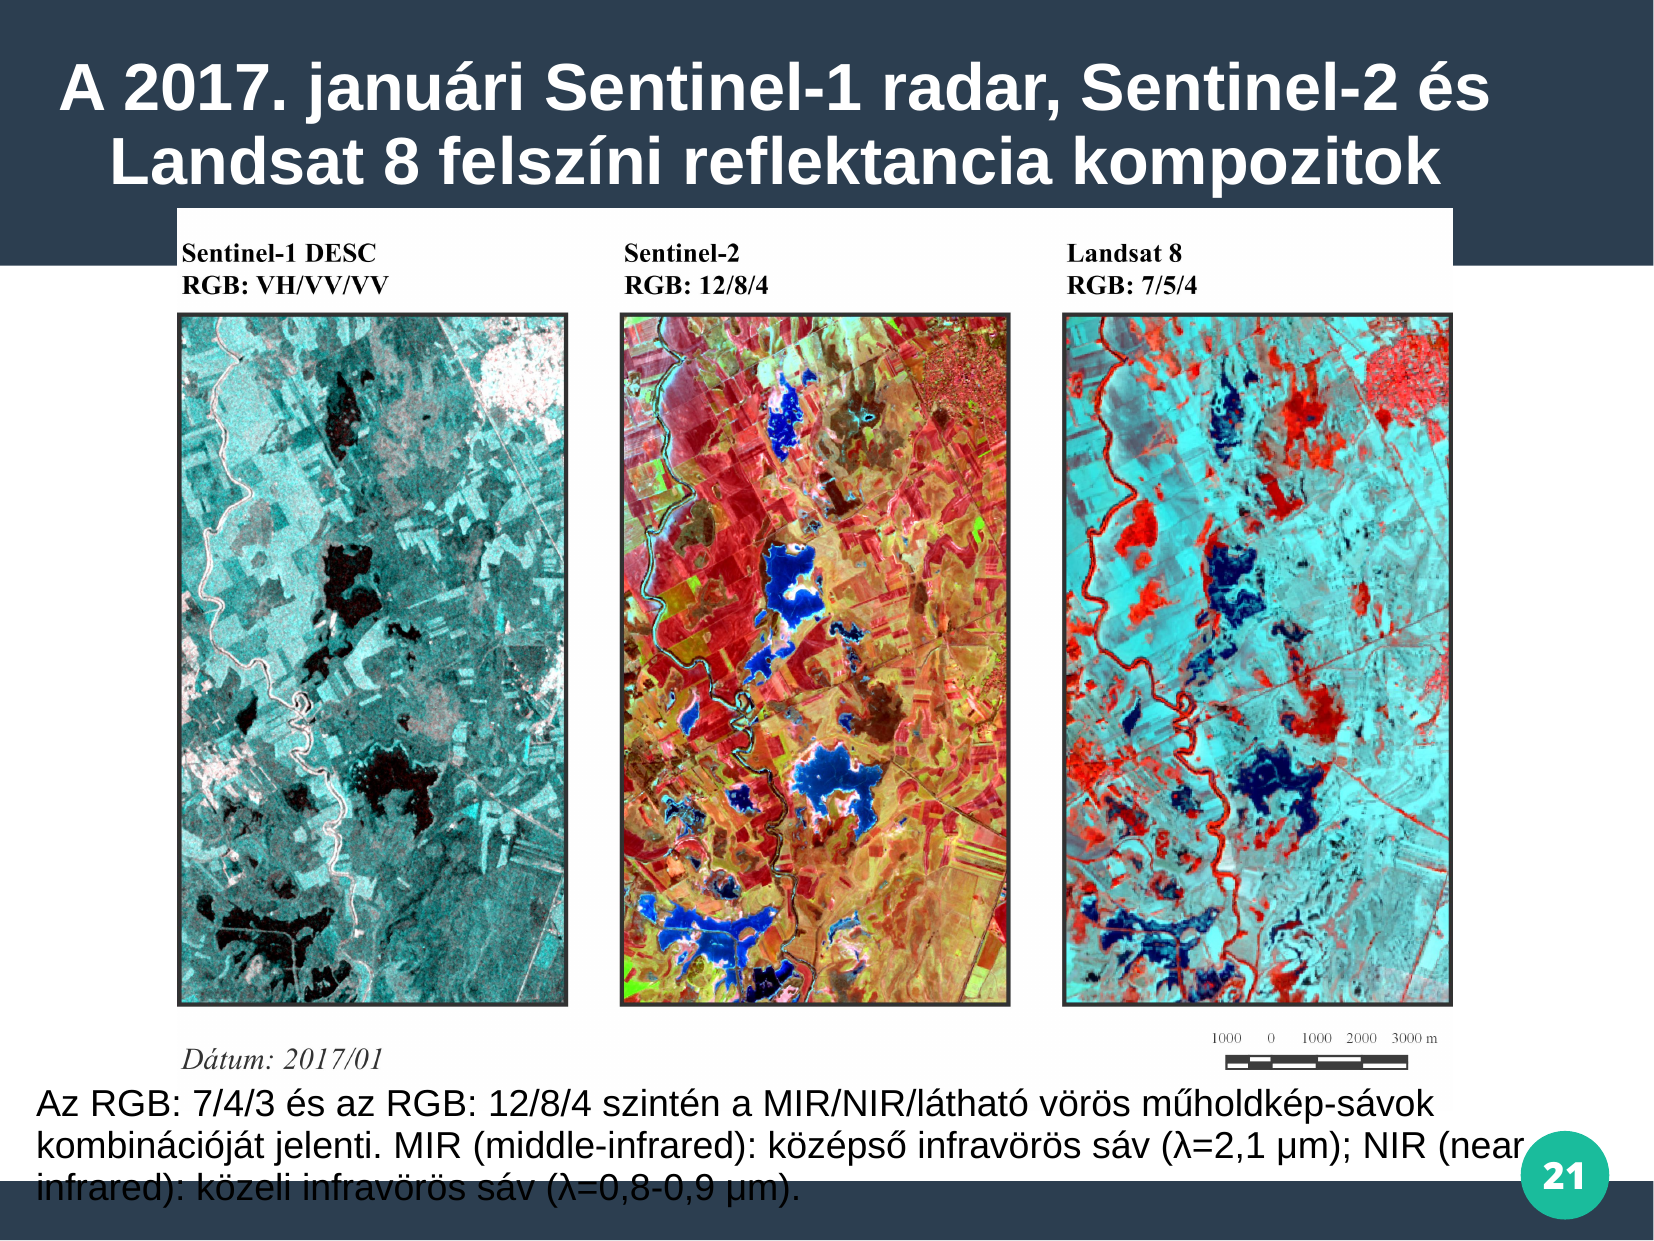

# A 2017. januári Sentinel-1 radar, Sentinel-2 és Landsat 8 felszíni reflektancia kompozitok összevetése
Az RGB: 7/4/3 és az RGB: 12/8/4 szintén a MIR/NIR/látható vörös műholdkép-sávok kombinációját jelenti. MIR (middle-infrared): középső infravörös sáv (λ=2,1 μm); NIR (near infrared): közeli infravörös sáv (λ=0,8-0,9 μm).
21